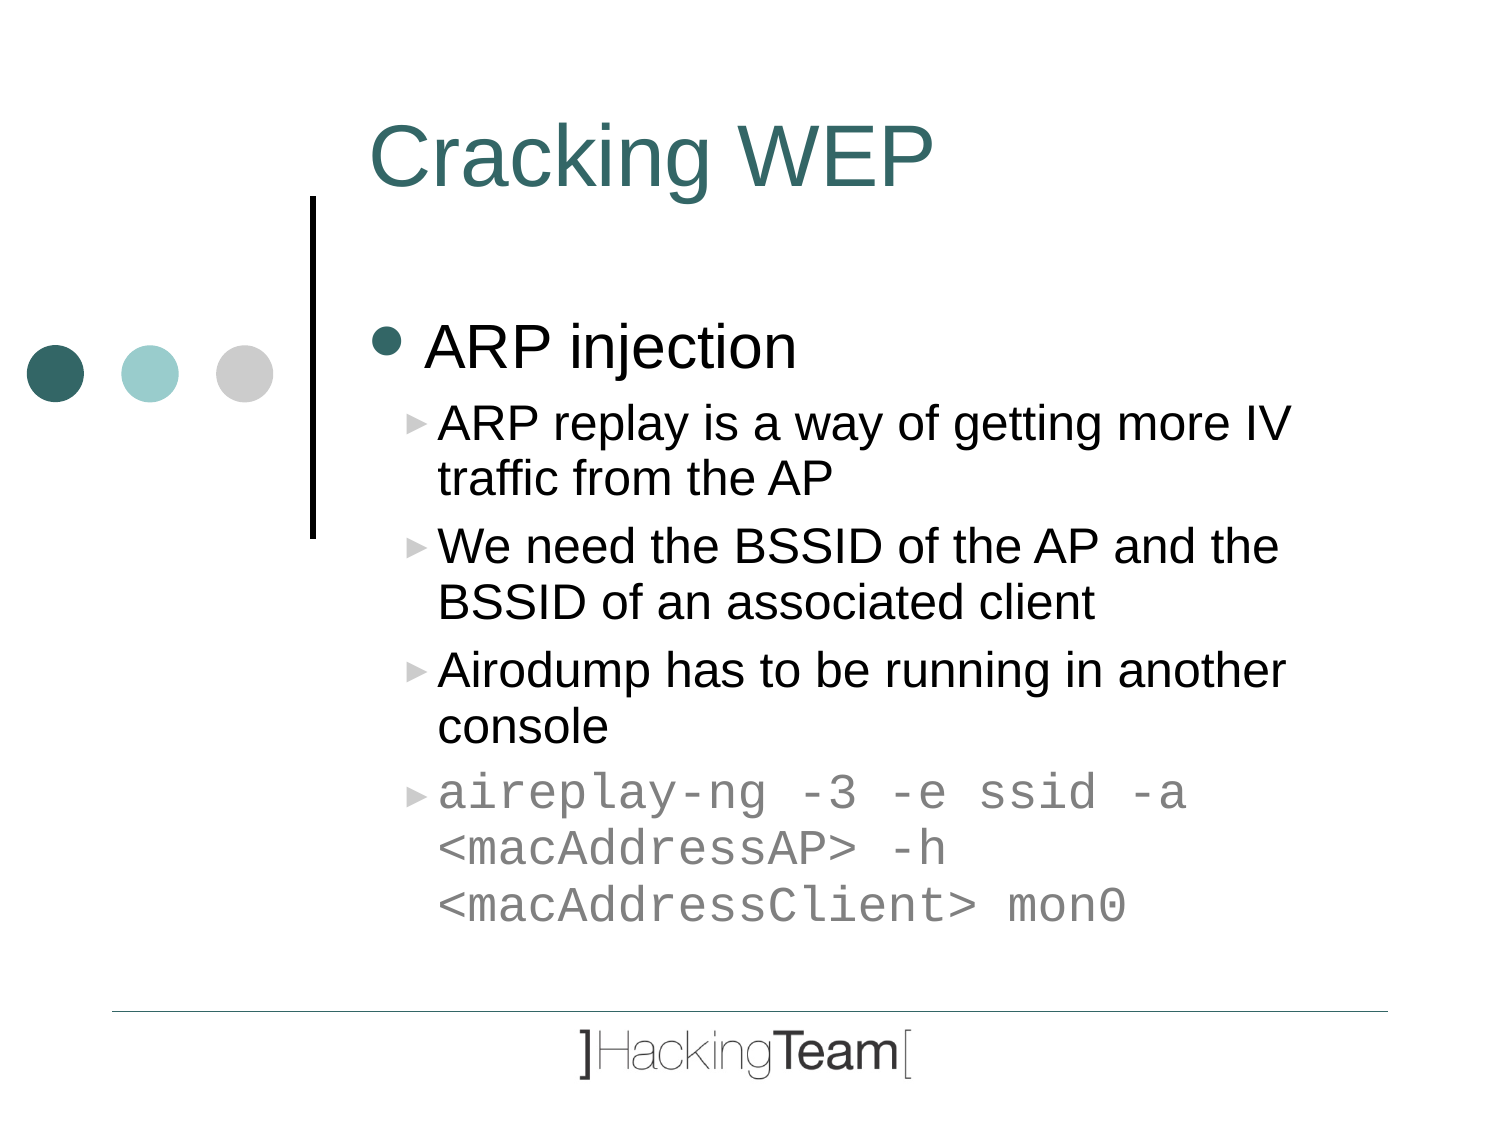

# Cracking WEP
ARP injection
ARP replay is a way of getting more IV traffic from the AP
We need the BSSID of the AP and the BSSID of an associated client
Airodump has to be running in another console
aireplay-ng -3 -e ssid -a <macAddressAP> -h <macAddressClient> mon0